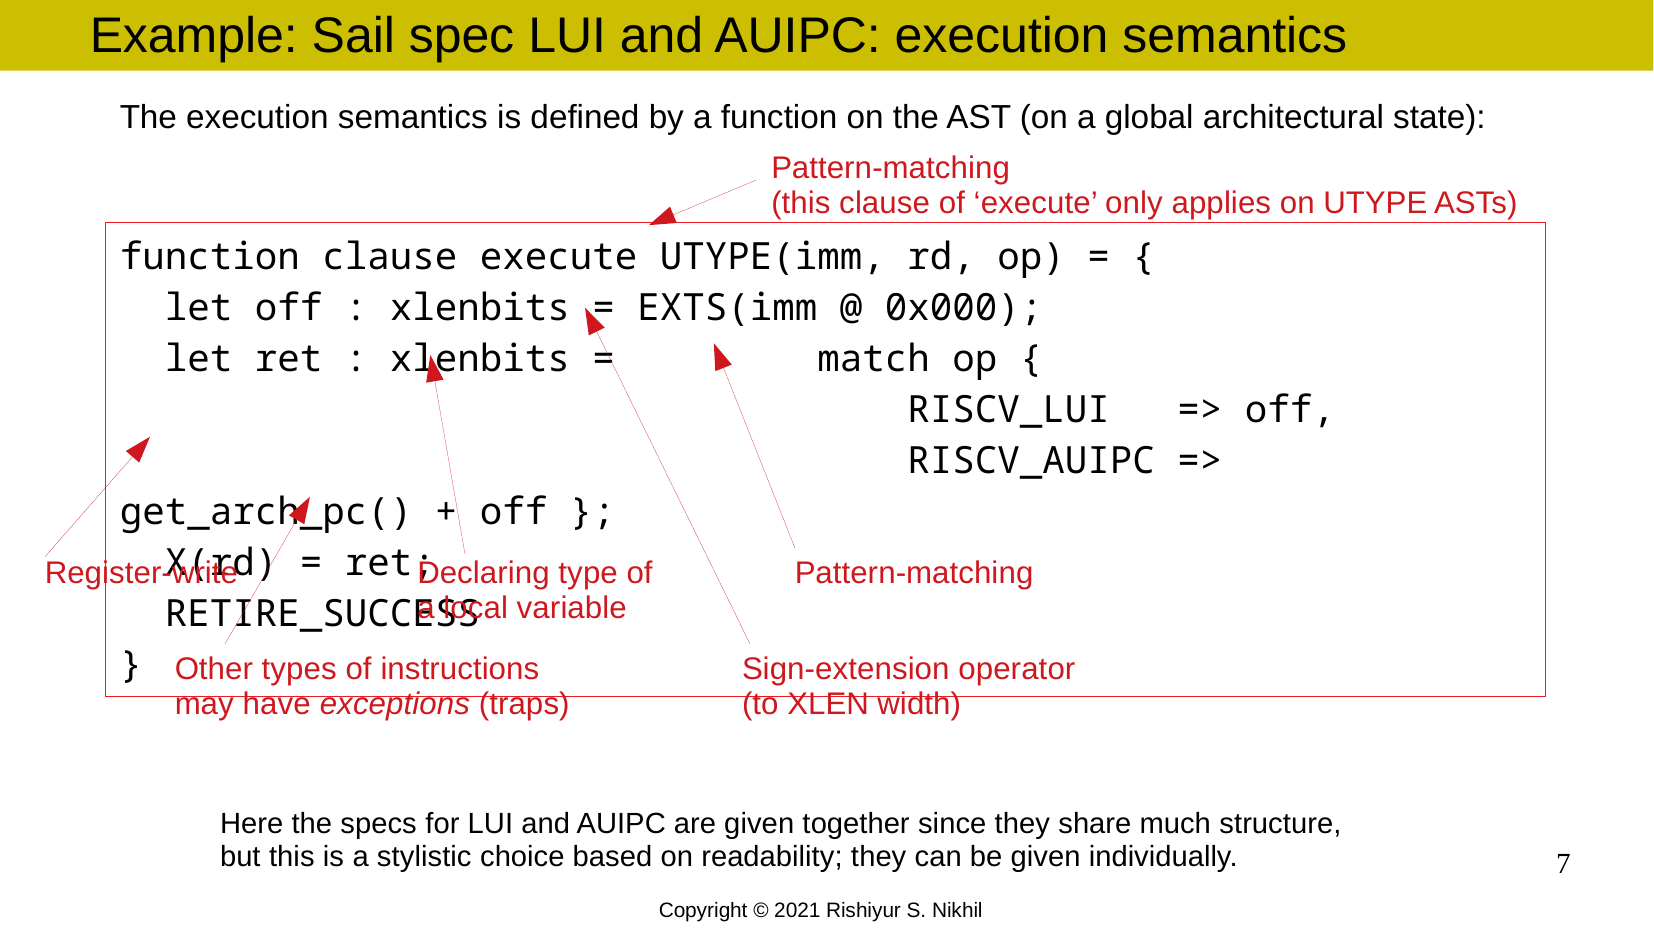

Example: Sail spec LUI and AUIPC: execution semantics
The execution semantics is defined by a function on the AST (on a global architectural state):
Pattern-matching
(this clause of ‘execute’ only applies on UTYPE ASTs)
function clause execute UTYPE(imm, rd, op) = {
 let off : xlenbits = EXTS(imm @ 0x000);
 let ret : xlenbits = match op {
 RISCV_LUI => off,
 RISCV_AUIPC => get_arch_pc() + off };
 X(rd) = ret;
 RETIRE_SUCCESS
}
Register-write
Declaring type of
a local variable
Pattern-matching
Other types of instructions
may have exceptions (traps)
Sign-extension operator
(to XLEN width)
Here the specs for LUI and AUIPC are given together since they share much structure,
but this is a stylistic choice based on readability; they can be given individually.
7